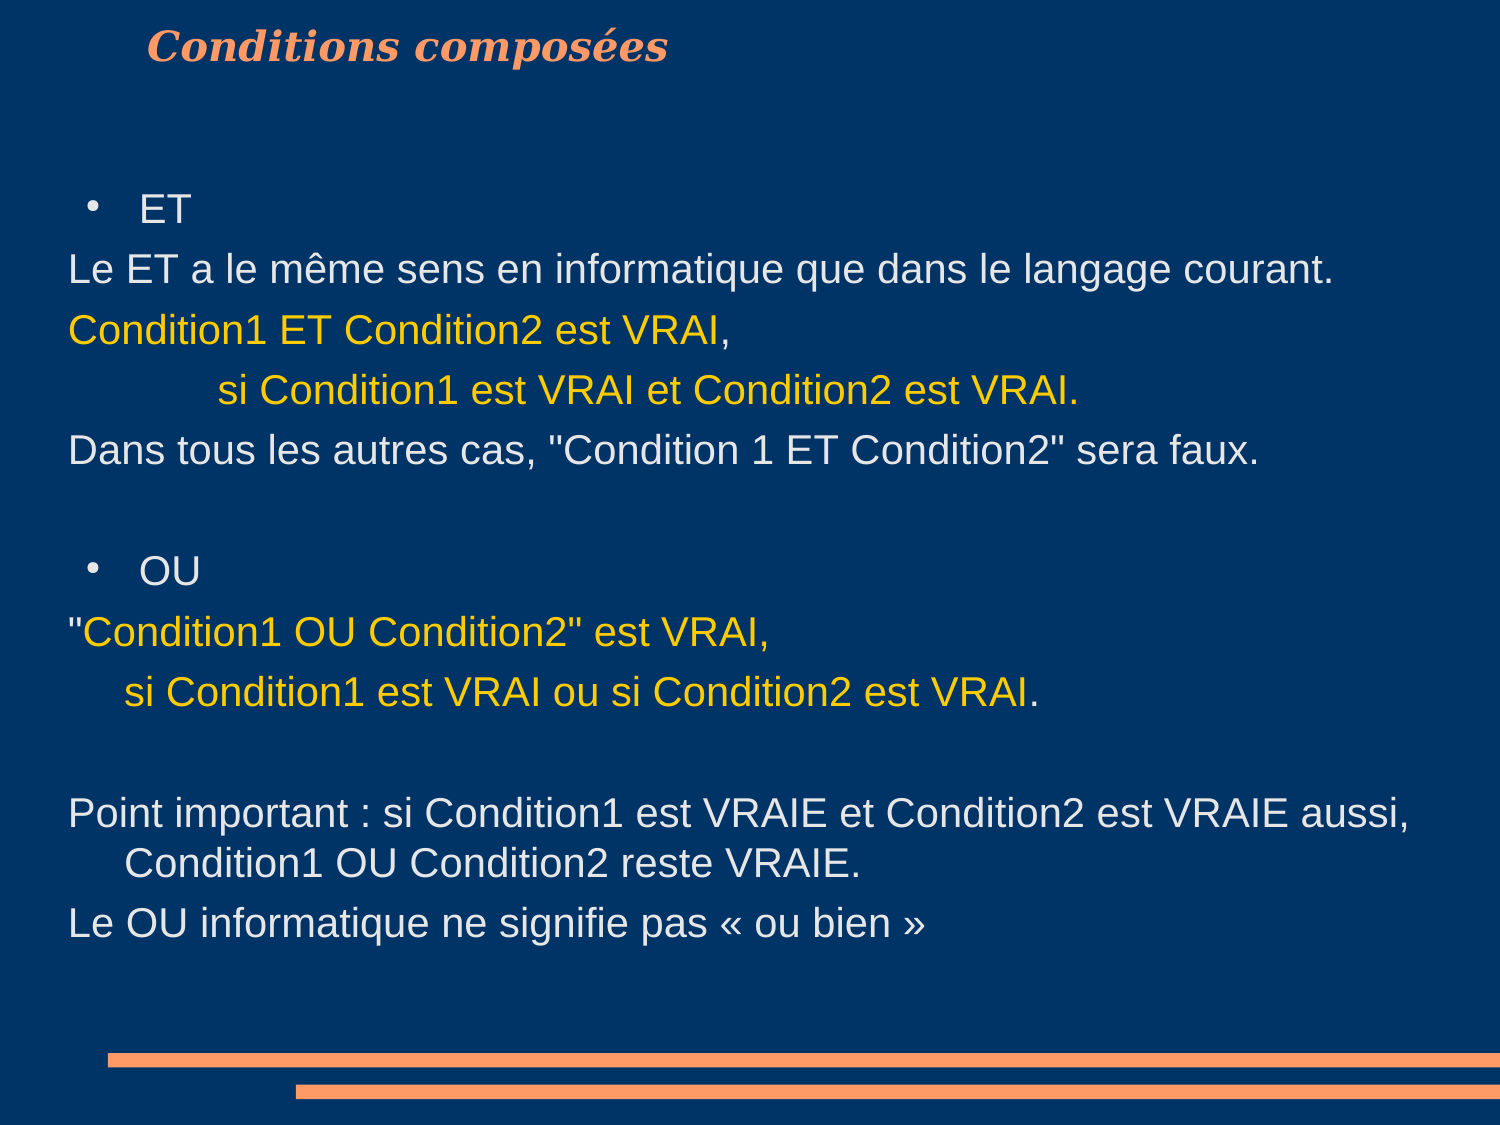

# Conditions composées
ET
Le ET a le même sens en informatique que dans le langage courant.
Condition1 ET Condition2 est VRAI,
		si Condition1 est VRAI et Condition2 est VRAI.
Dans tous les autres cas, "Condition 1 ET Condition2" sera faux.
OU
"Condition1 OU Condition2" est VRAI,
	si Condition1 est VRAI ou si Condition2 est VRAI.
Point important : si Condition1 est VRAIE et Condition2 est VRAIE aussi, Condition1 OU Condition2 reste VRAIE.
Le OU informatique ne signifie pas « ou bien »